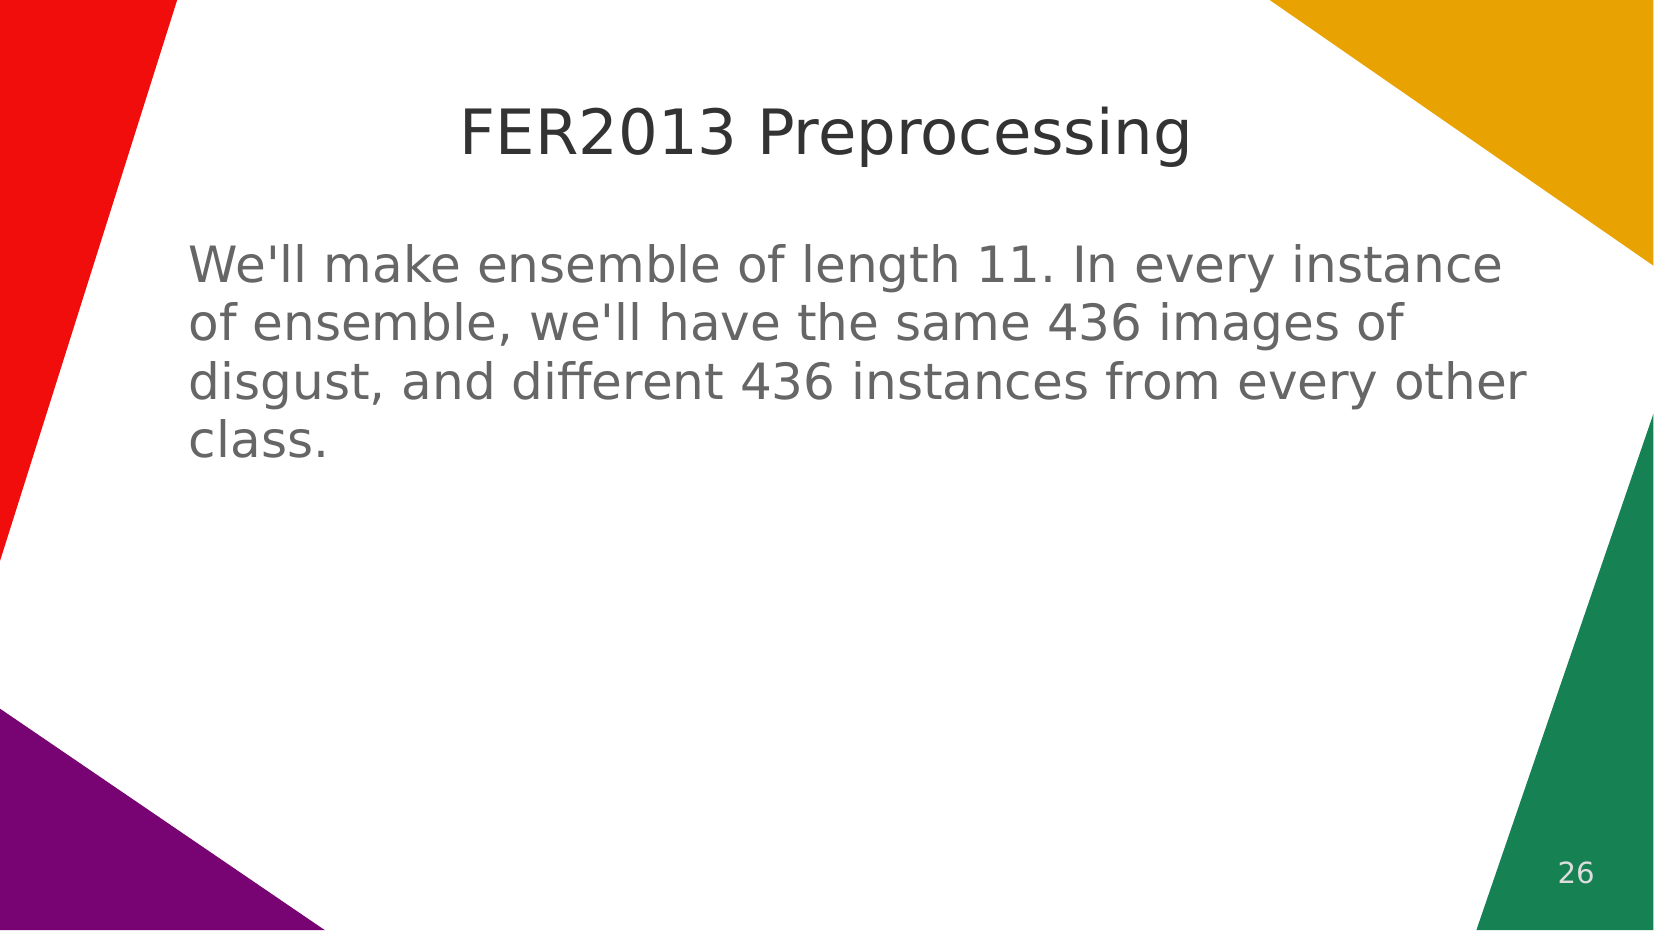

# FER2013 Preprocessing
We'll make ensemble of length 11. In every instance of ensemble, we'll have the same 436 images of disgust, and different 436 instances from every other class.
26